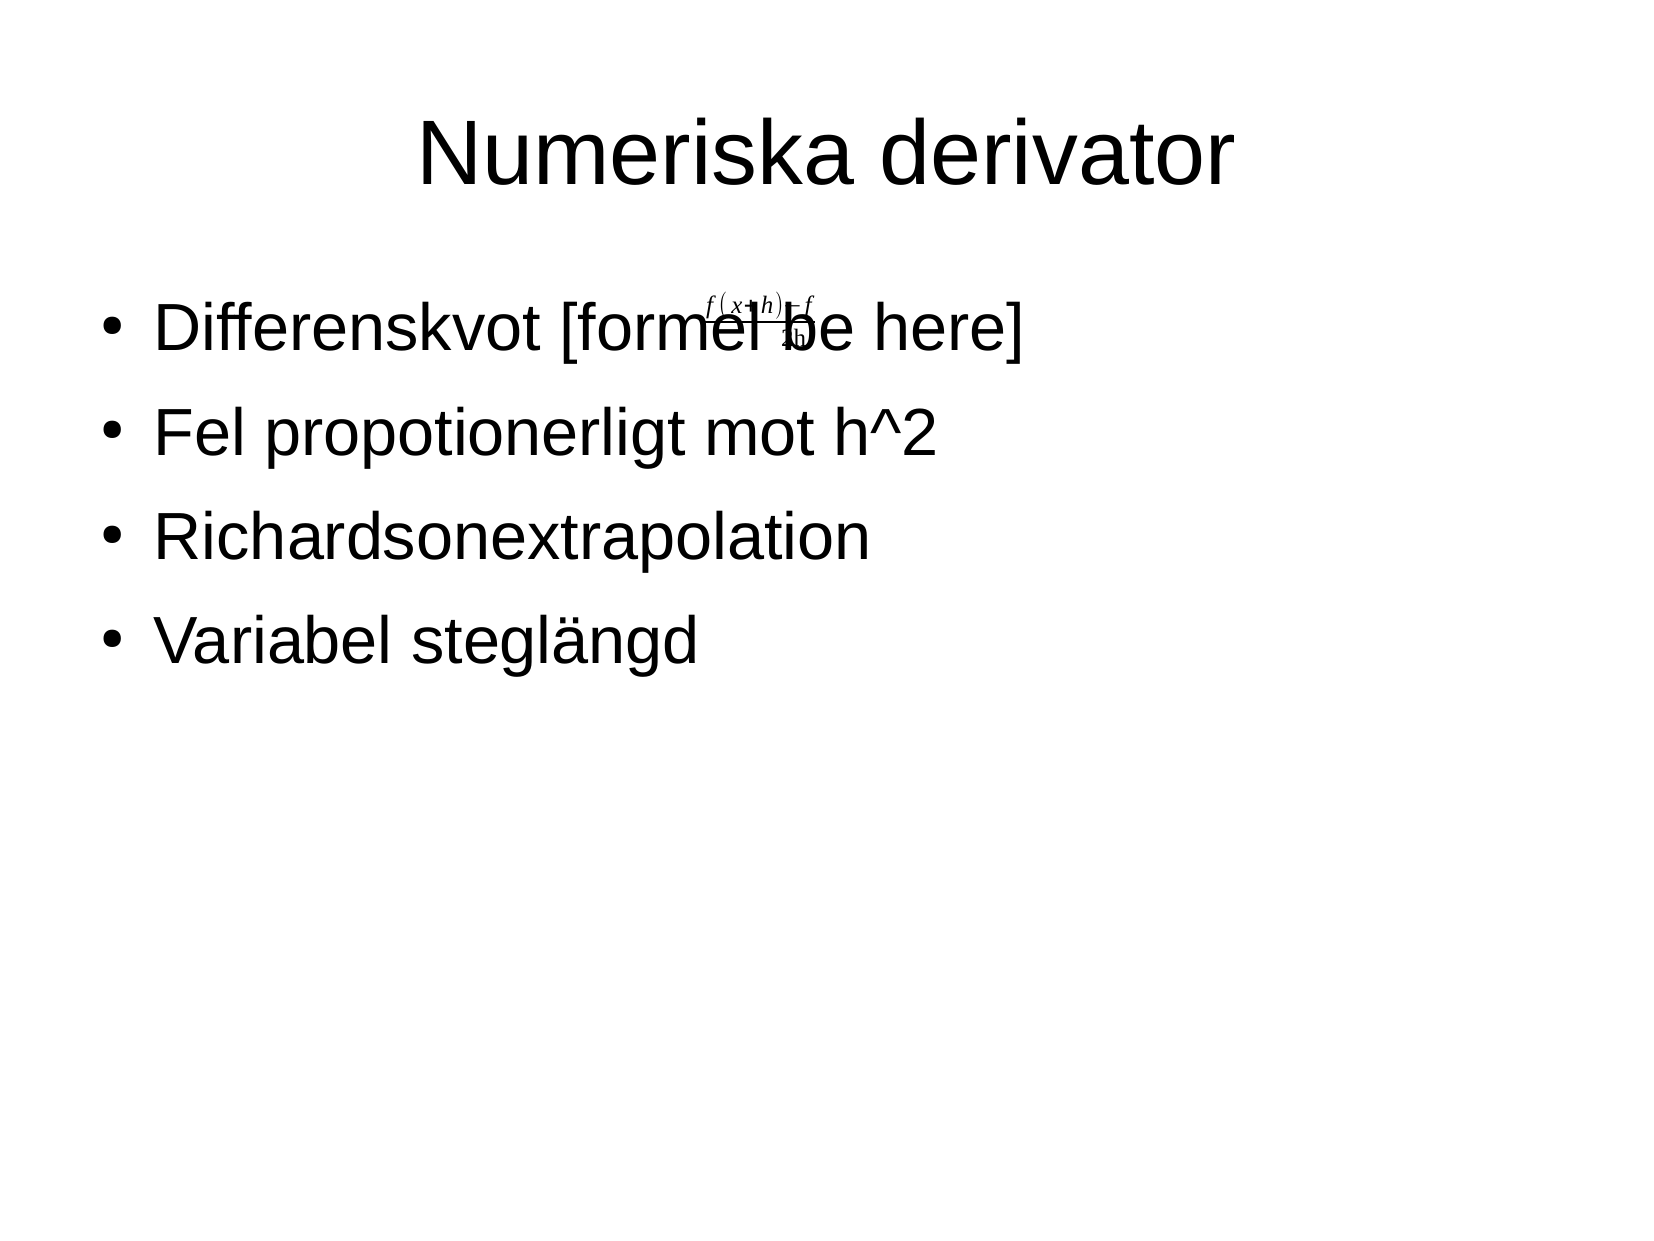

# Numeriska derivator
Differenskvot [formel be here]
Fel propotionerligt mot h^2
Richardsonextrapolation
Variabel steglängd